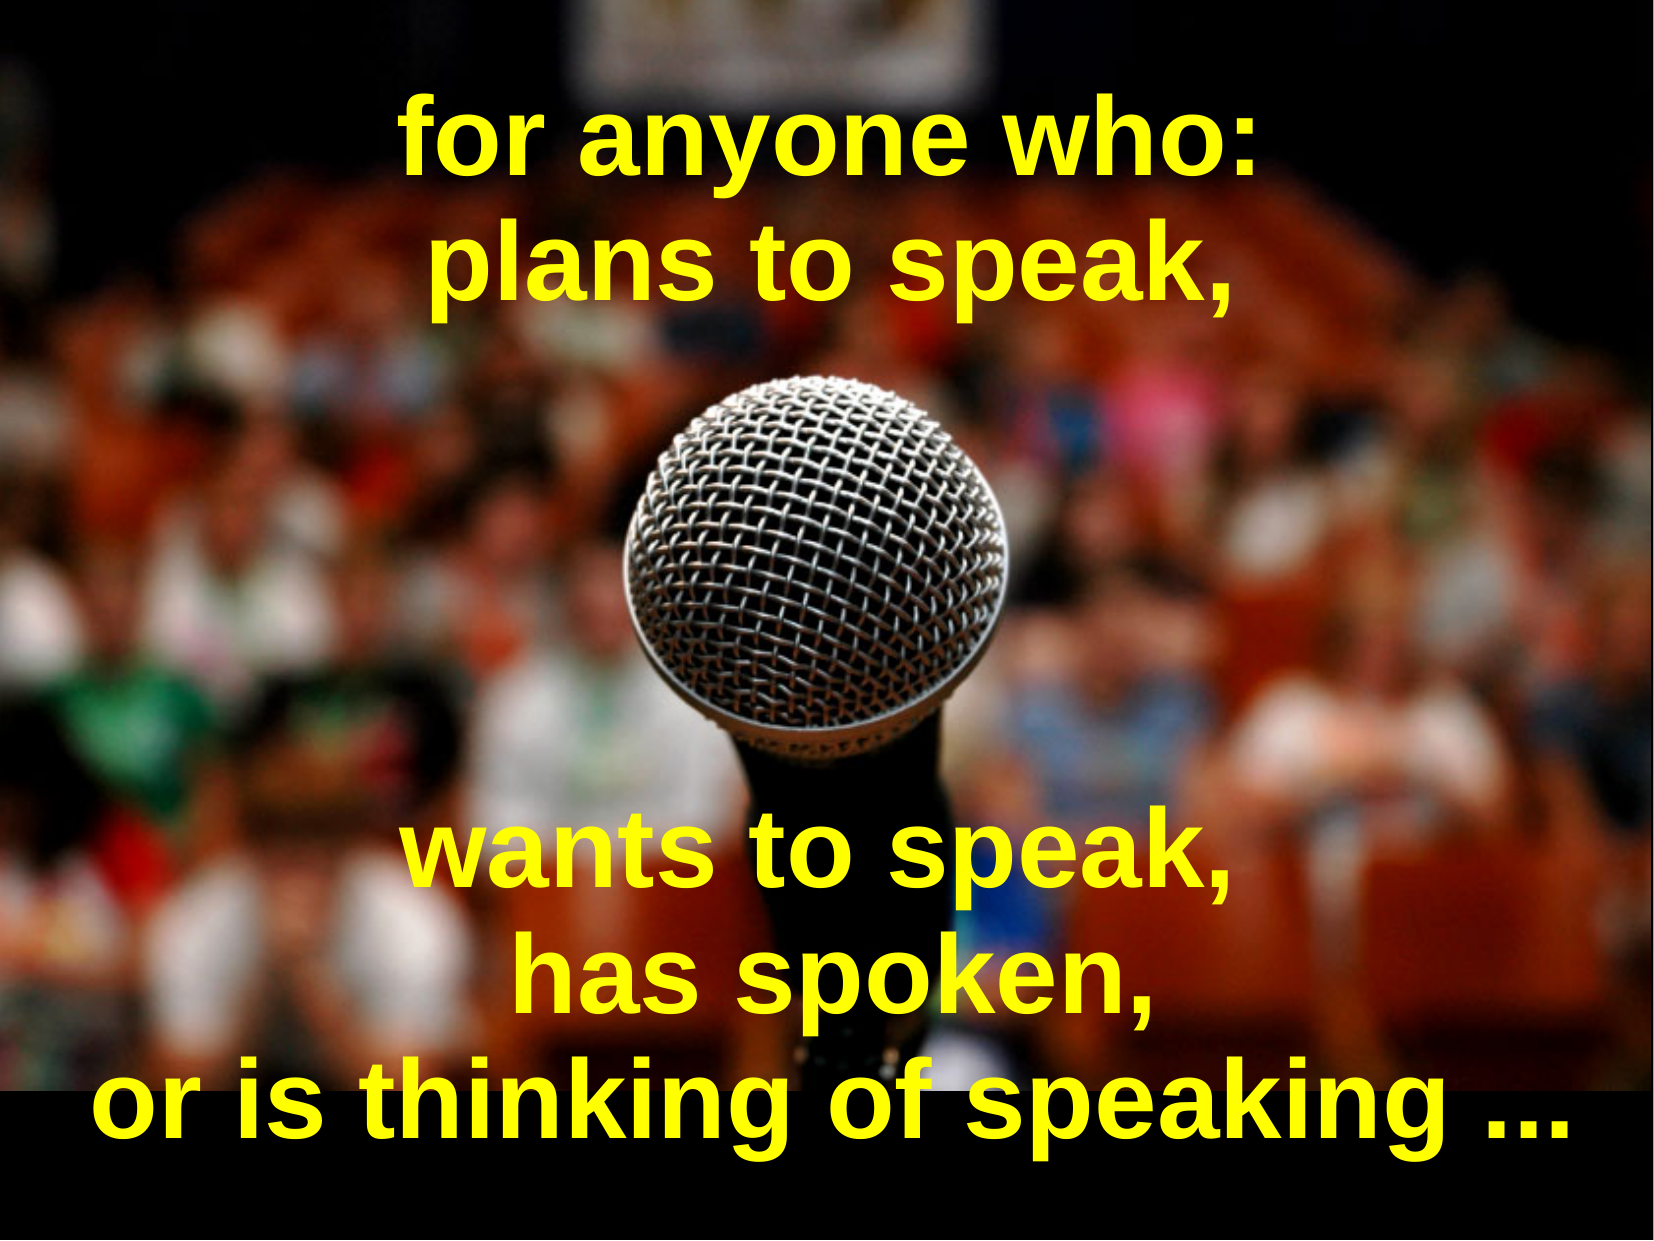

# for anyone who: plans to speak,
wants to speak,
has spoken,
or is thinking of speaking ...